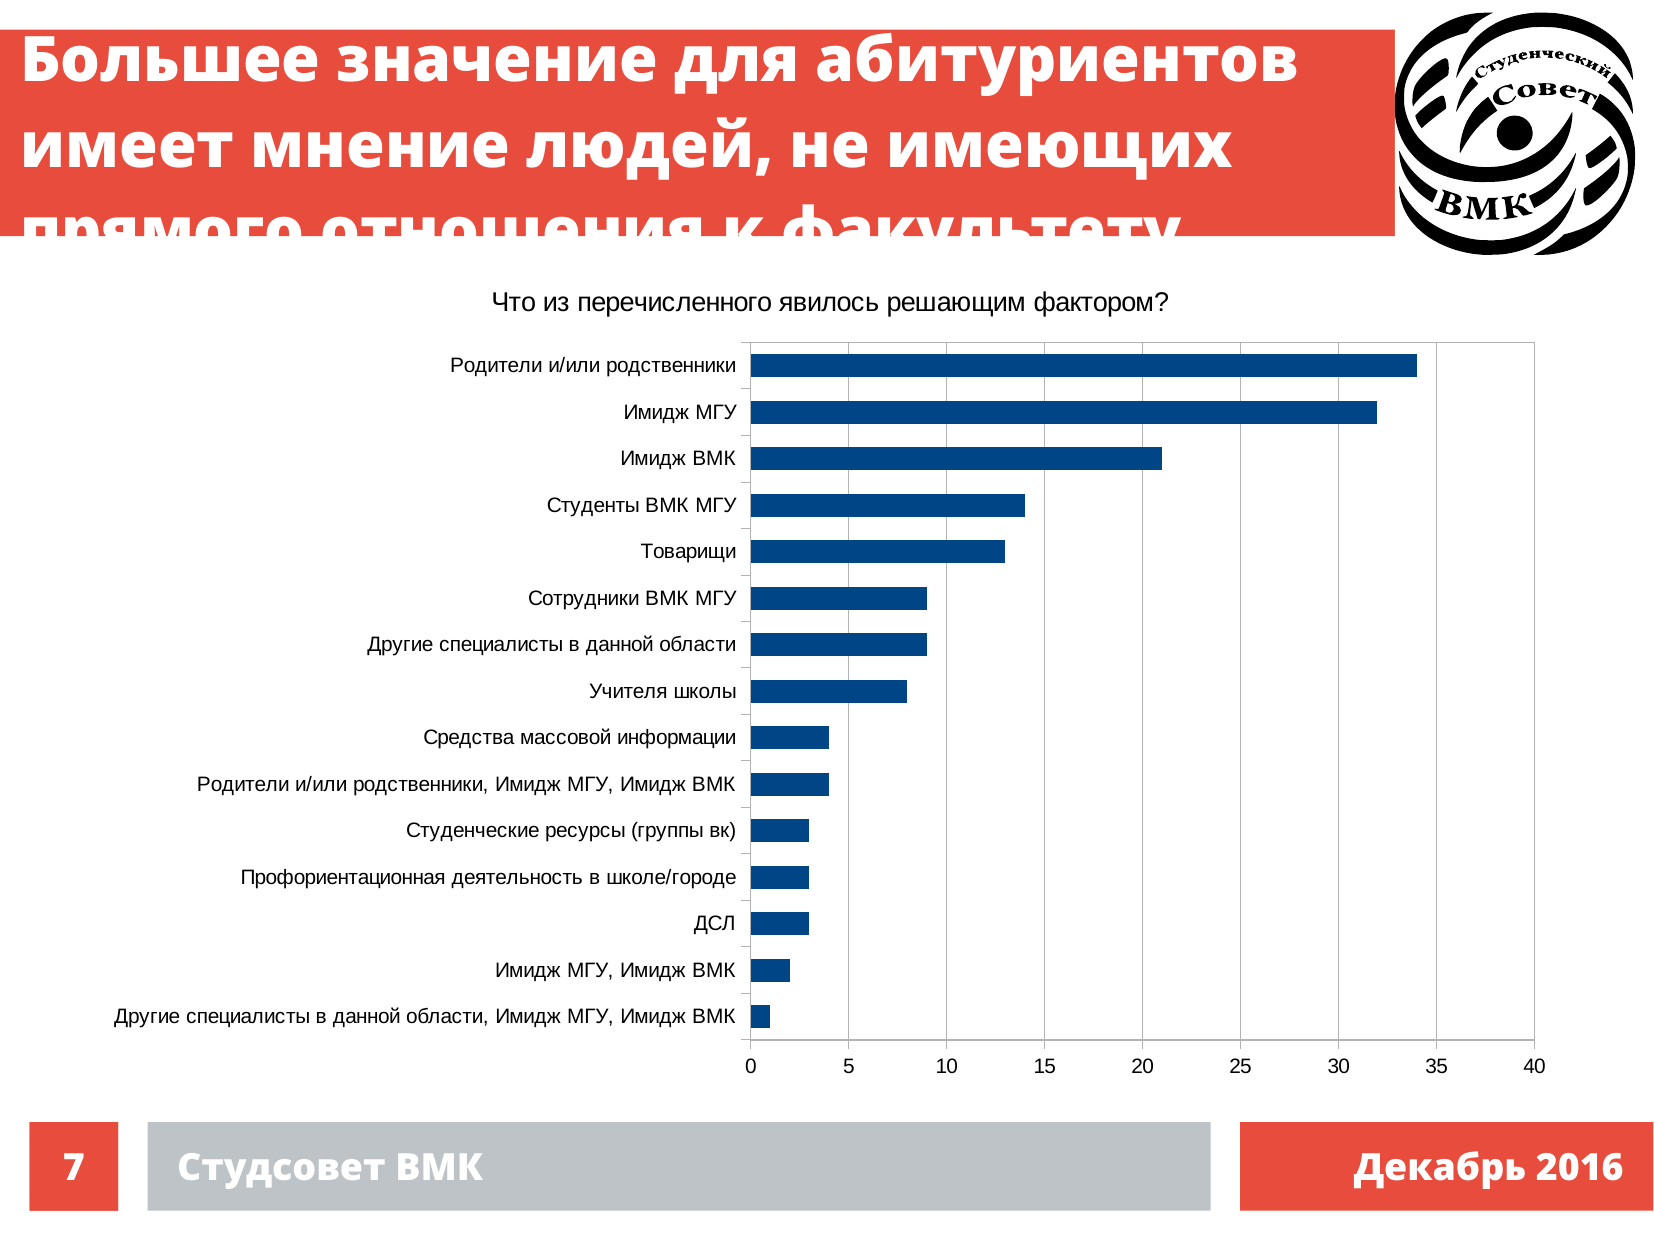

# Большее значение для абитуриентов имеет мнение людей, не имеющих прямого отношения к факультету
### Chart: Что из перечисленного явилось решающим фактором?
| Category | Число |
|---|---|
| Другие специалисты в данной области, Имидж МГУ, Имидж ВМК | 1.0 |
| Имидж МГУ, Имидж ВМК | 2.0 |
| ДСЛ | 3.0 |
| Профориентационная деятельность в школе/городе | 3.0 |
| Студенческие ресурсы (группы вк) | 3.0 |
| Родители и/или родственники, Имидж МГУ, Имидж ВМК | 4.0 |
| Средства массовой информации | 4.0 |
| Учителя школы | 8.0 |
| Другие специалисты в данной области | 9.0 |
| Сотрудники ВМК МГУ | 9.0 |
| Товарищи | 13.0 |
| Студенты ВМК МГУ | 14.0 |
| Имидж ВМК | 21.0 |
| Имидж МГУ | 32.0 |
| Родители и/или родственники | 34.0 |7
Студсовет ВМК
Декабрь 2016